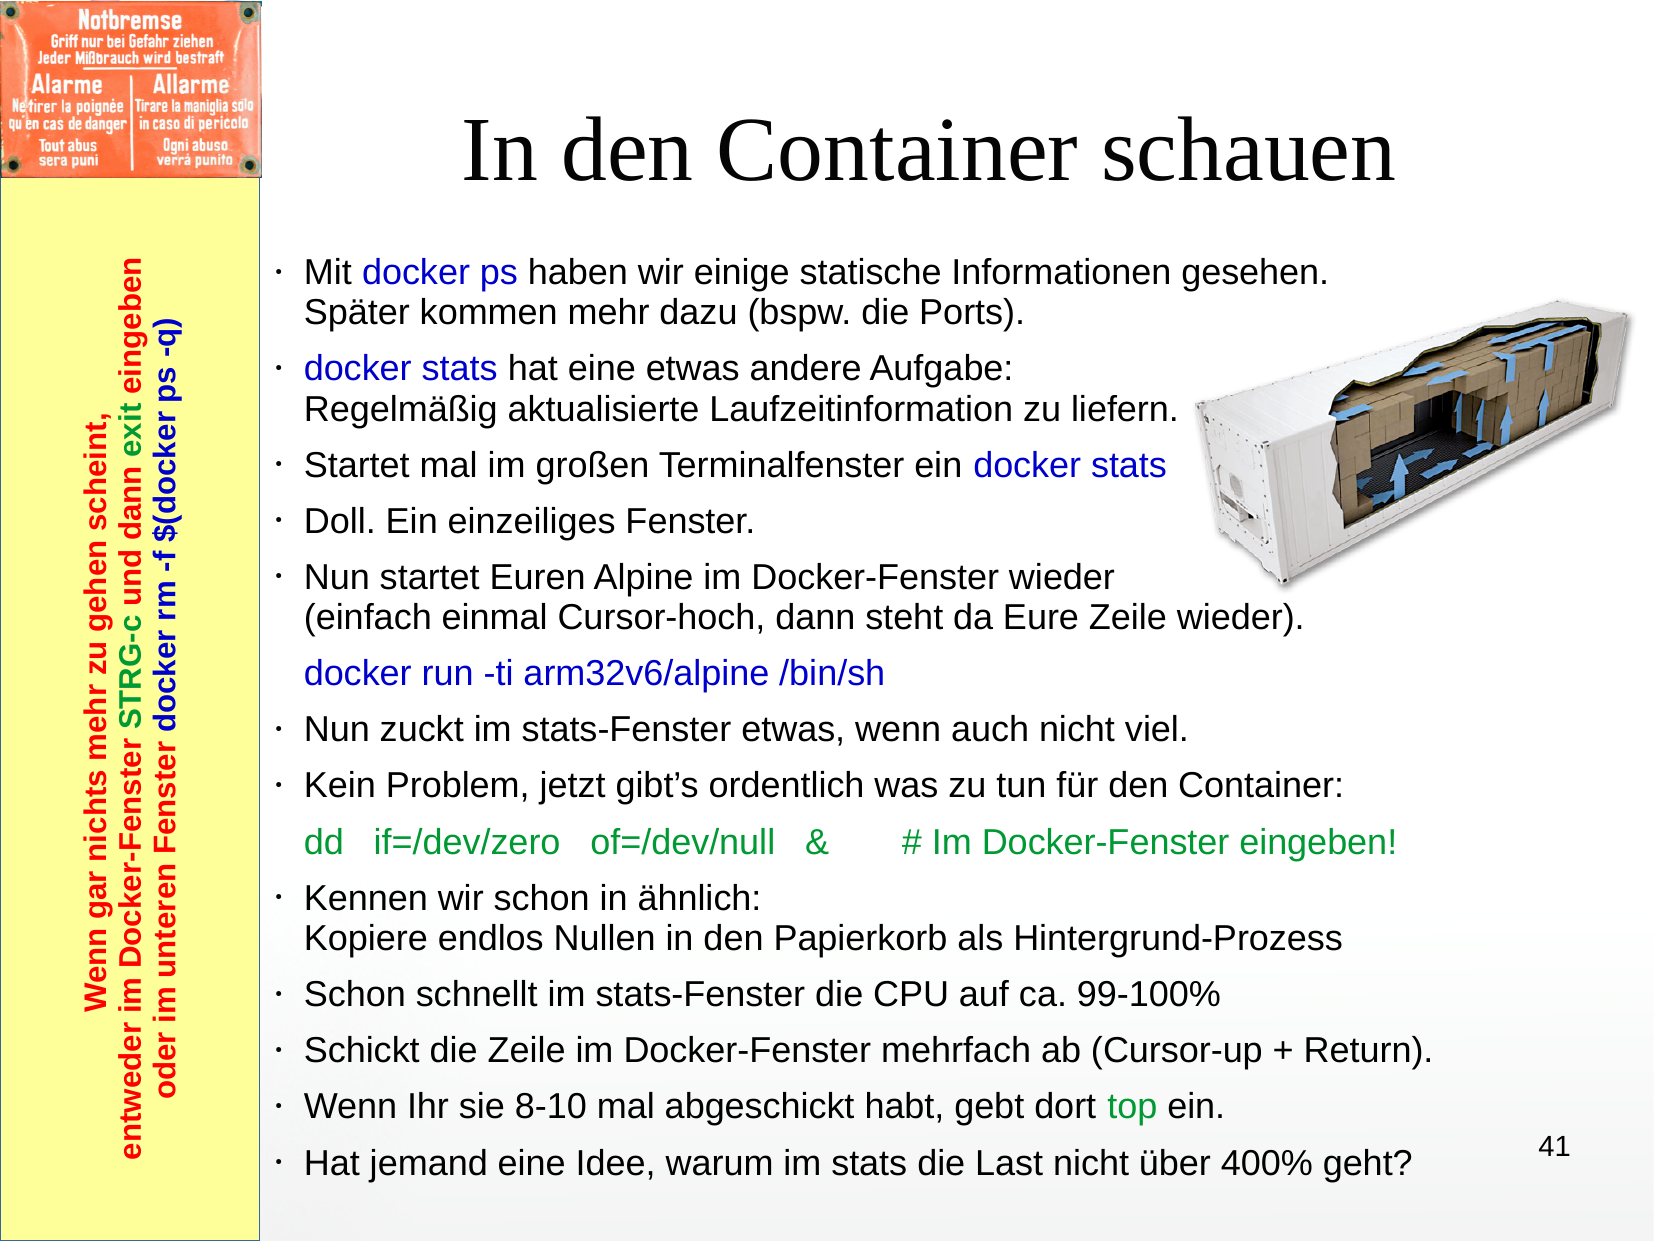

# In den Container schauen
Mit docker ps haben wir einige statische Informationen gesehen.
Später kommen mehr dazu (bspw. die Ports).
docker stats hat eine etwas andere Aufgabe:
Regelmäßig aktualisierte Laufzeitinformation zu liefern.
Startet mal im großen Terminalfenster ein docker stats
Doll. Ein einzeiliges Fenster.
Nun startet Euren Alpine im Docker-Fenster wieder
(einfach einmal Cursor-hoch, dann steht da Eure Zeile wieder).
docker run -ti arm32v6/alpine /bin/sh
Nun zuckt im stats-Fenster etwas, wenn auch nicht viel.
Kein Problem, jetzt gibt’s ordentlich was zu tun für den Container:
dd if=/dev/zero of=/dev/null &		# Im Docker-Fenster eingeben!
Kennen wir schon in ähnlich:
Kopiere endlos Nullen in den Papierkorb als Hintergrund-Prozess
Schon schnellt im stats-Fenster die CPU auf ca. 99-100%
Schickt die Zeile im Docker-Fenster mehrfach ab (Cursor-up + Return).
Wenn Ihr sie 8-10 mal abgeschickt habt, gebt dort top ein.
Hat jemand eine Idee, warum im stats die Last nicht über 400% geht?
Wenn gar nichts mehr zu gehen scheint,
entweder im Docker-Fenster STRG-c und dann exit eingeben
oder im unteren Fenster docker rm -f $(docker ps -q)
41